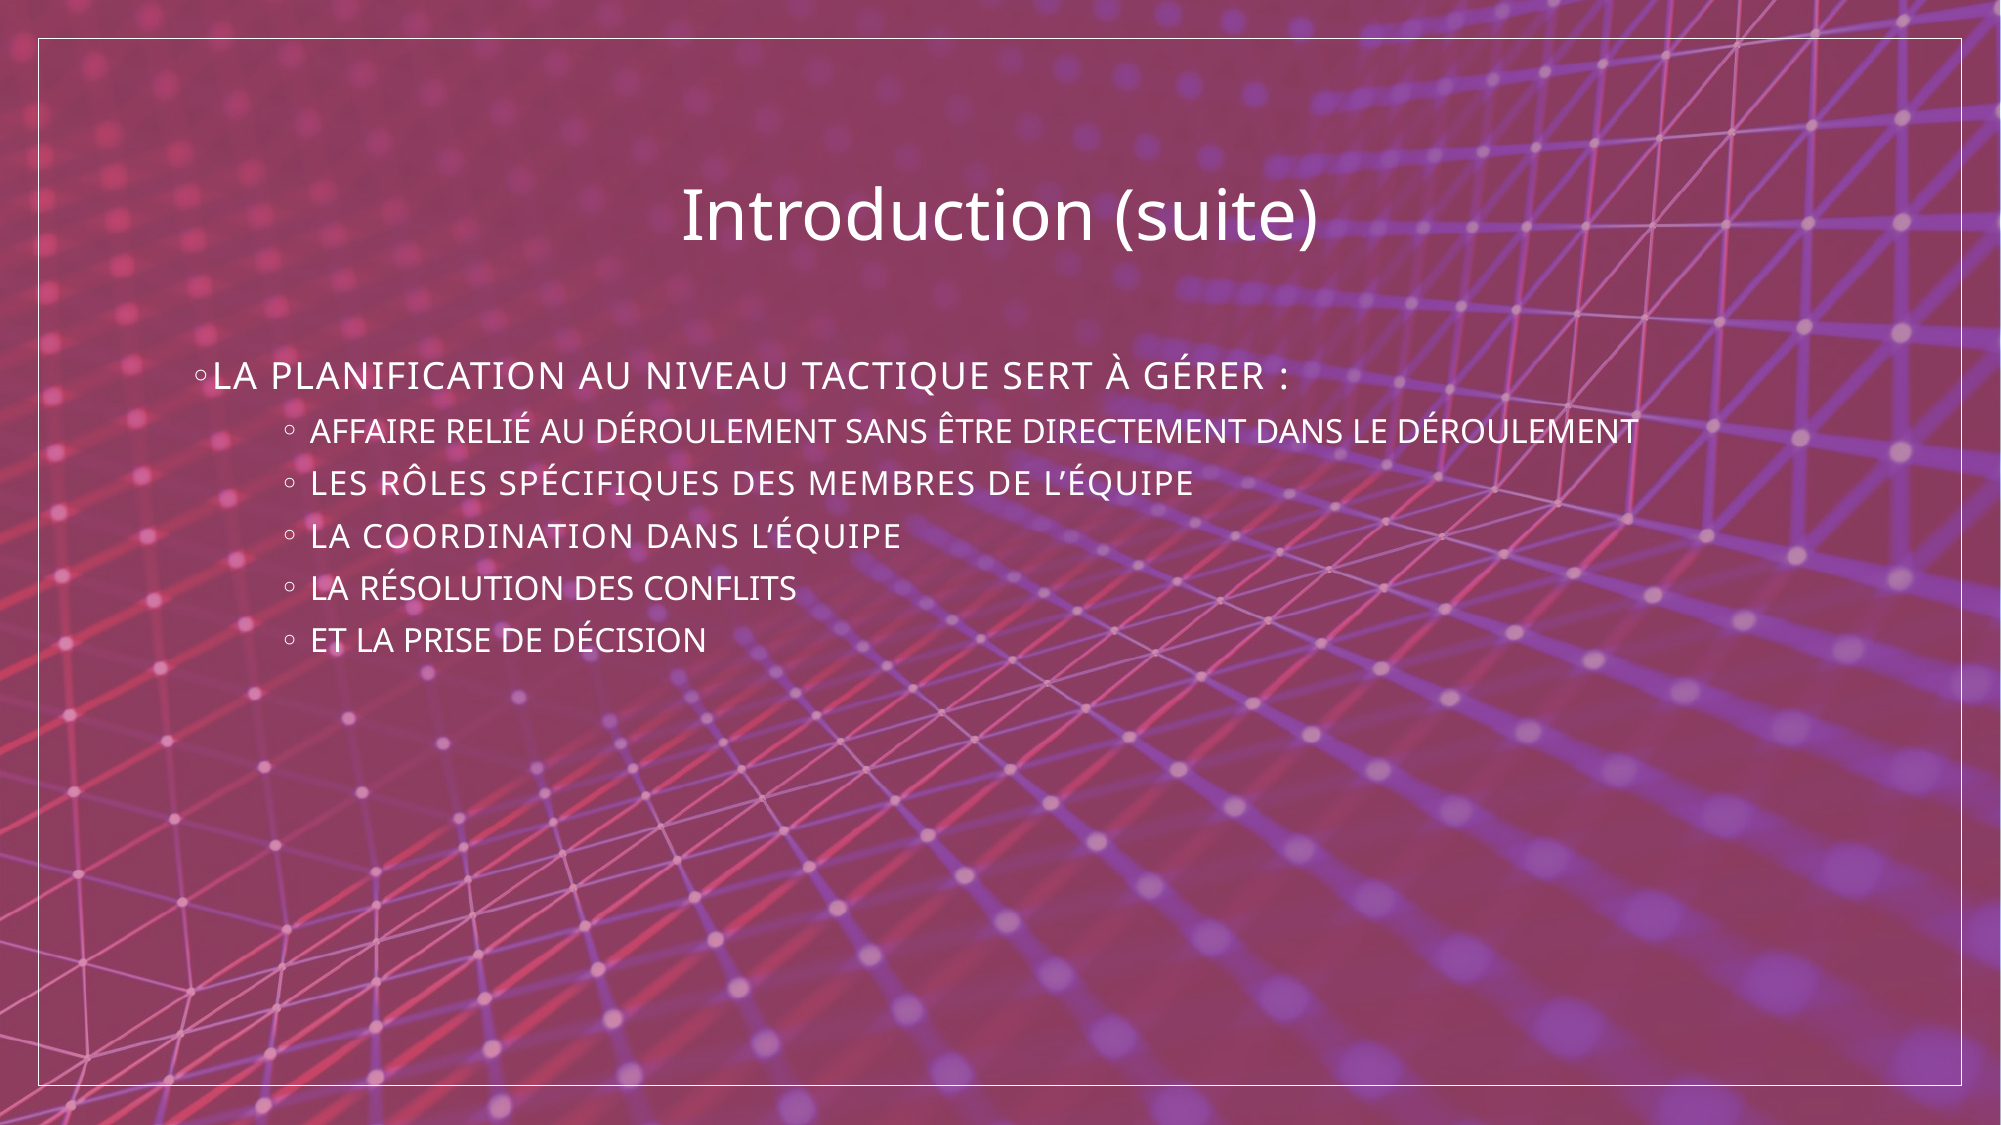

# Introduction (suite)
La planification au niveau tactique sert à gérer :
affaire relié au déroulement sans être directement dans le déroulement
les rôles spécifiques des membres de l’équipe
la coordination dans l’équipe
la résolution des conflits
et la prise de décision